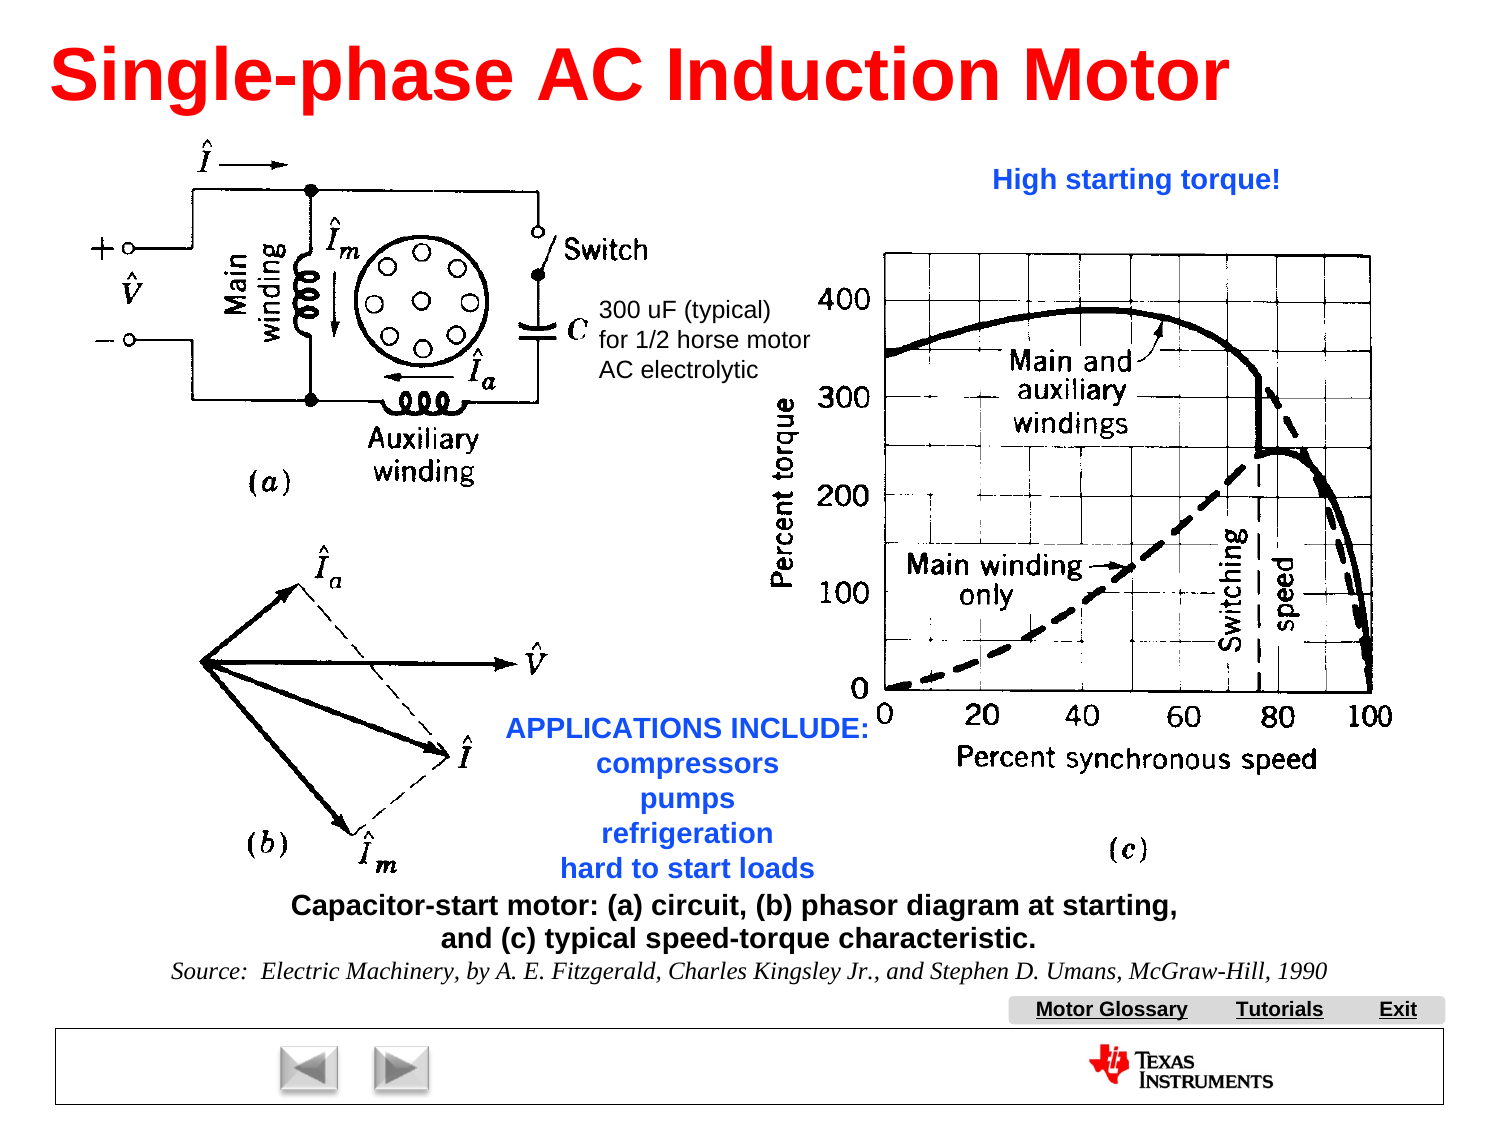

Single-phase AC Induction Motor
High starting torque!
300 uF (typical)
for 1/2 horse motor
AC electrolytic
APPLICATIONS INCLUDE:
compressors
pumps
refrigeration
hard to start loads
Capacitor-start motor: (a) circuit, (b) phasor diagram at starting,
and (c) typical speed-torque characteristic.
Source: Electric Machinery, by A. E. Fitzgerald, Charles Kingsley Jr., and Stephen D. Umans, McGraw-Hill, 1990